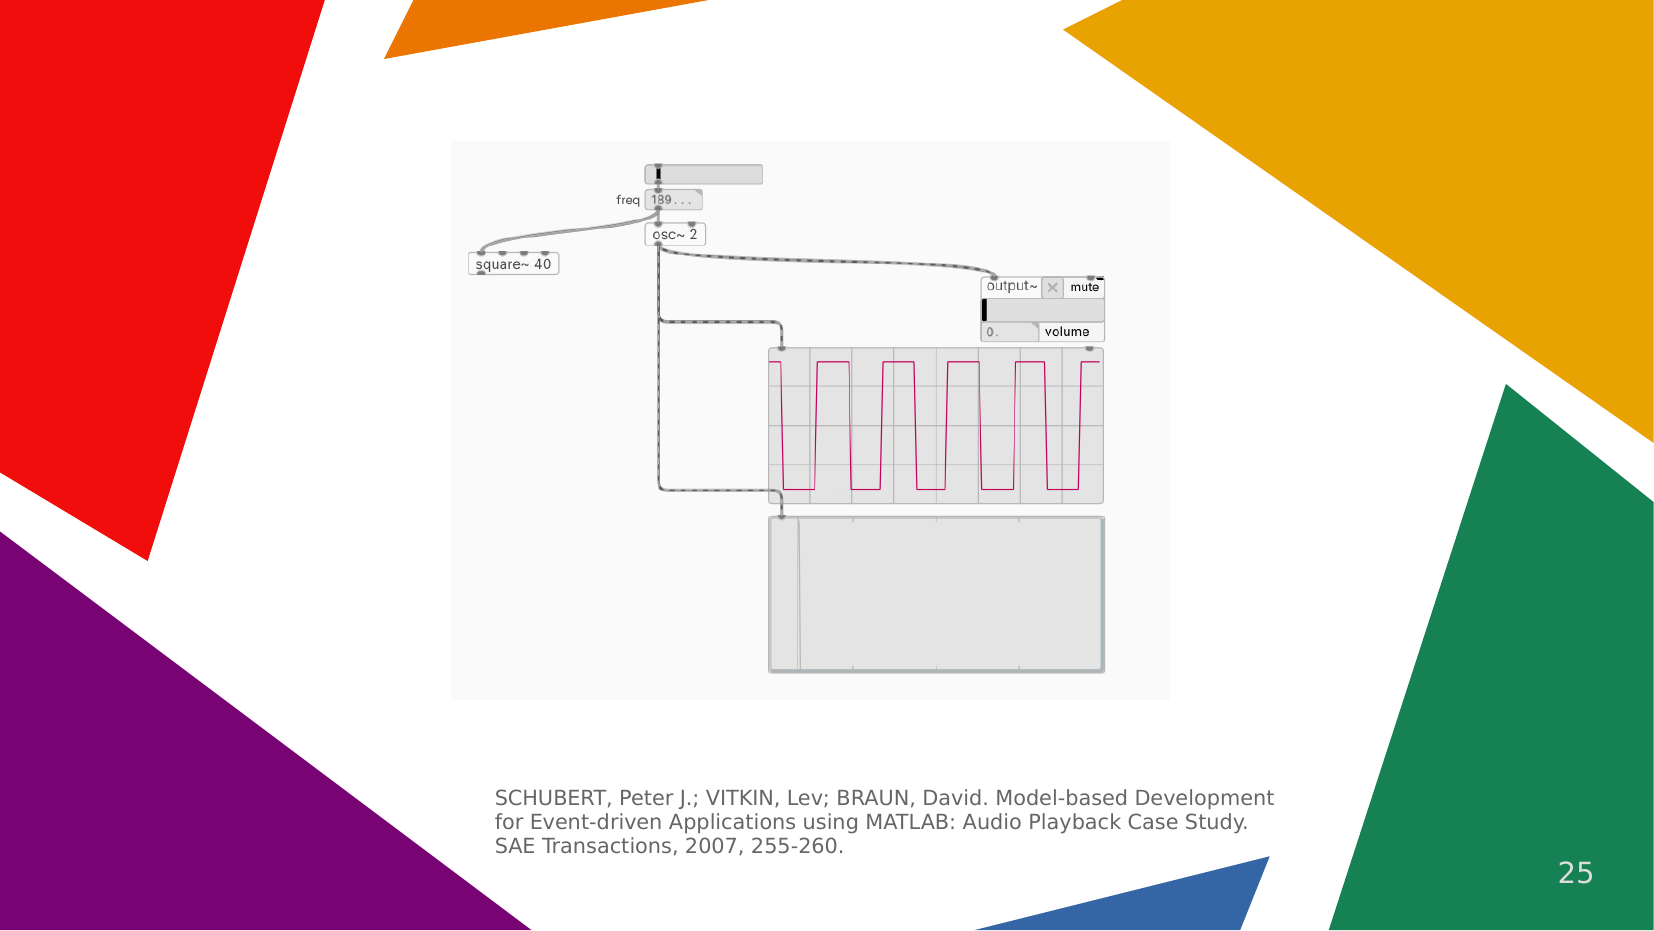

SCHUBERT, Peter J.; VITKIN, Lev; BRAUN, David. Model-based Development for Event-driven Applications using MATLAB: Audio Playback Case Study. SAE Transactions, 2007, 255-260.
25